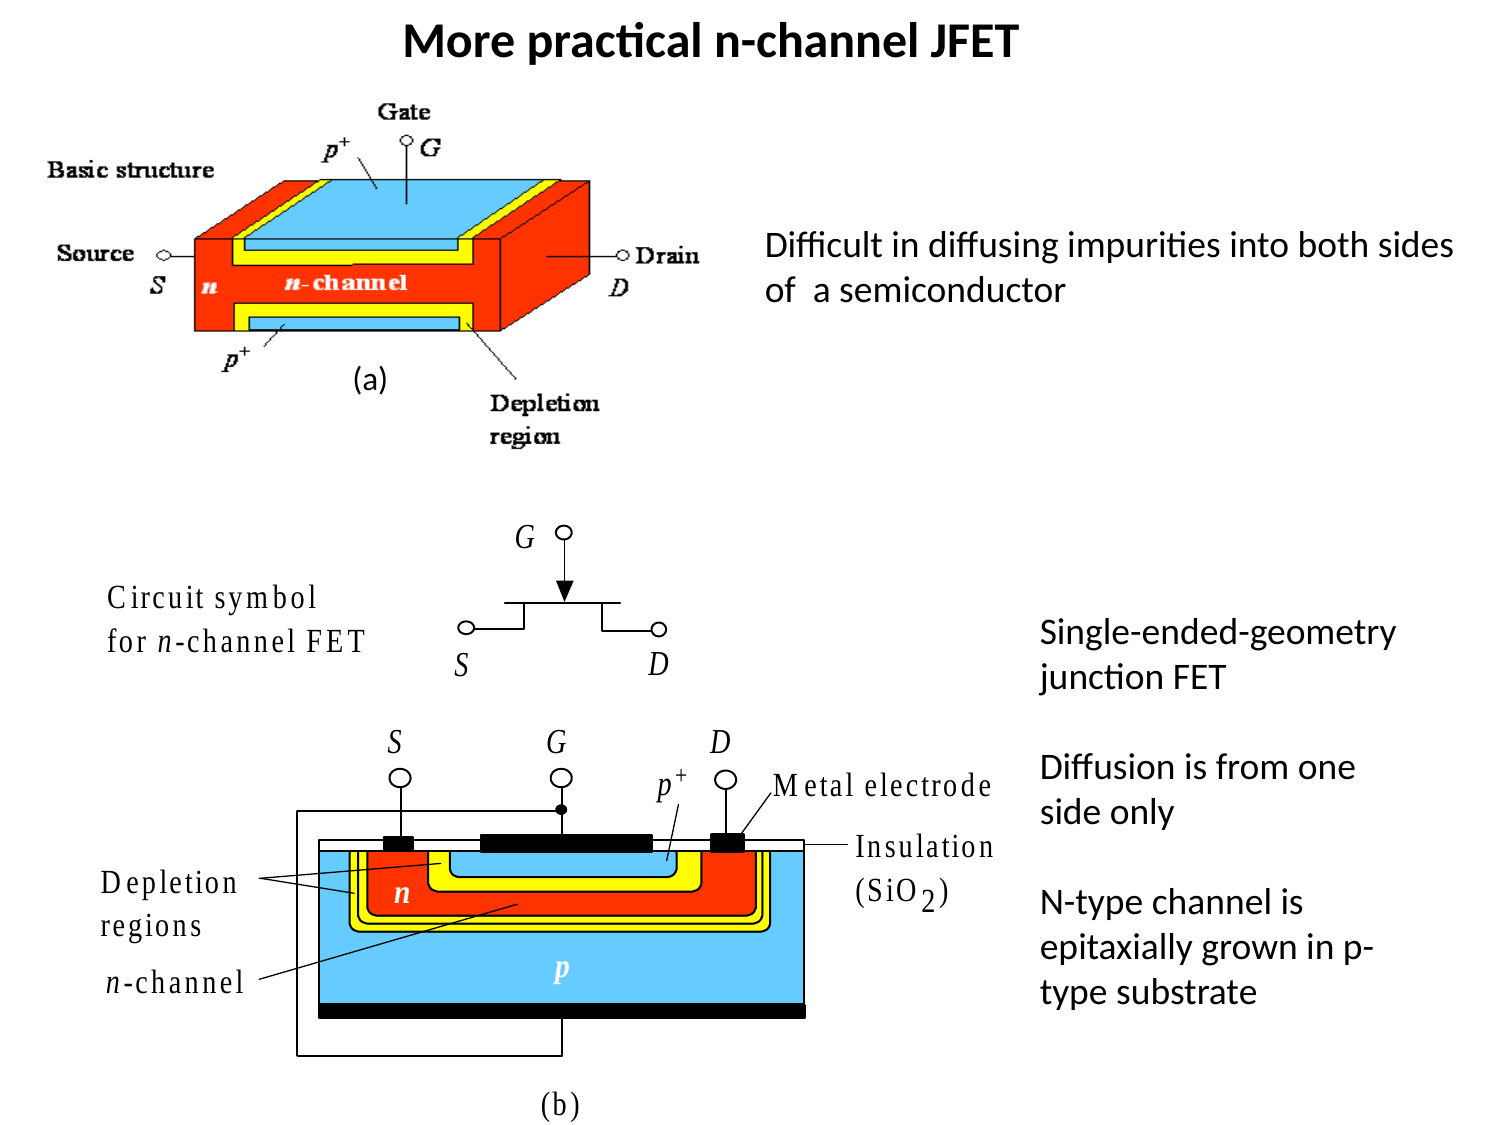

More practical n-channel JFET
Difficult in diffusing impurities into both sides of a semiconductor
(a)
Single-ended-geometry junction FET
Diffusion is from one side only
N-type channel is epitaxially grown in p-type substrate